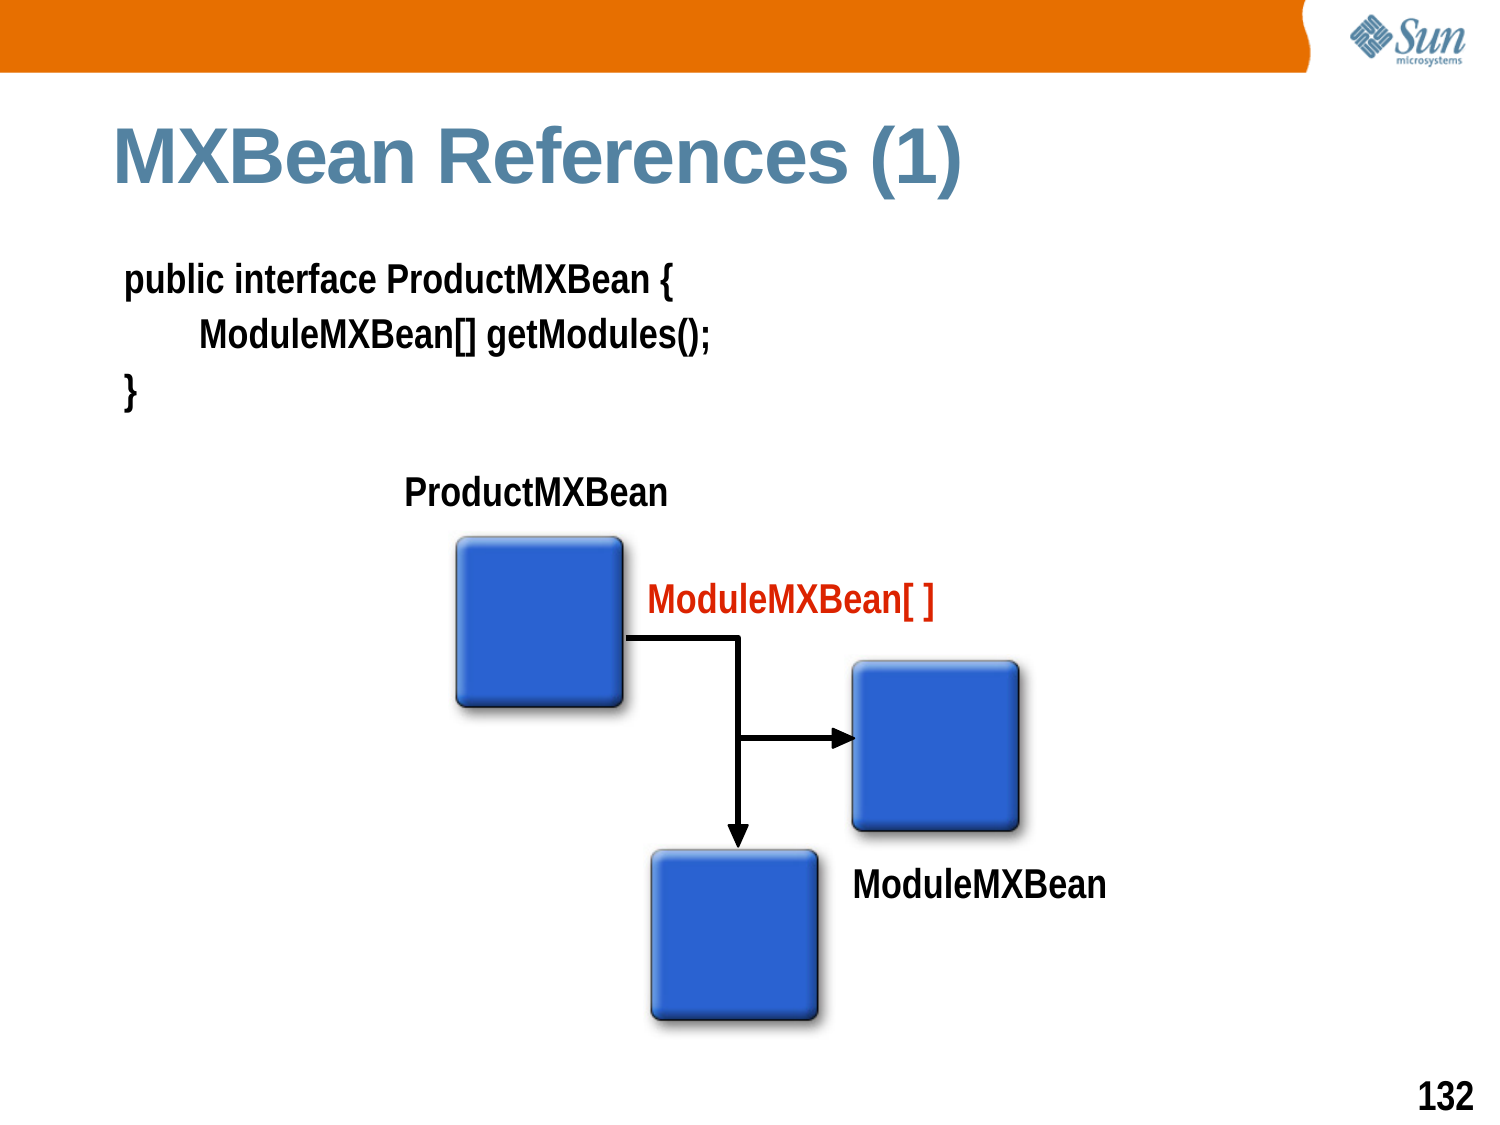

# MXBean References (1)
public interface ProductMXBean {
ModuleMXBean[] getModules();
}
ProductMXBean
ModuleMXBean[ ]
ModuleMXBean